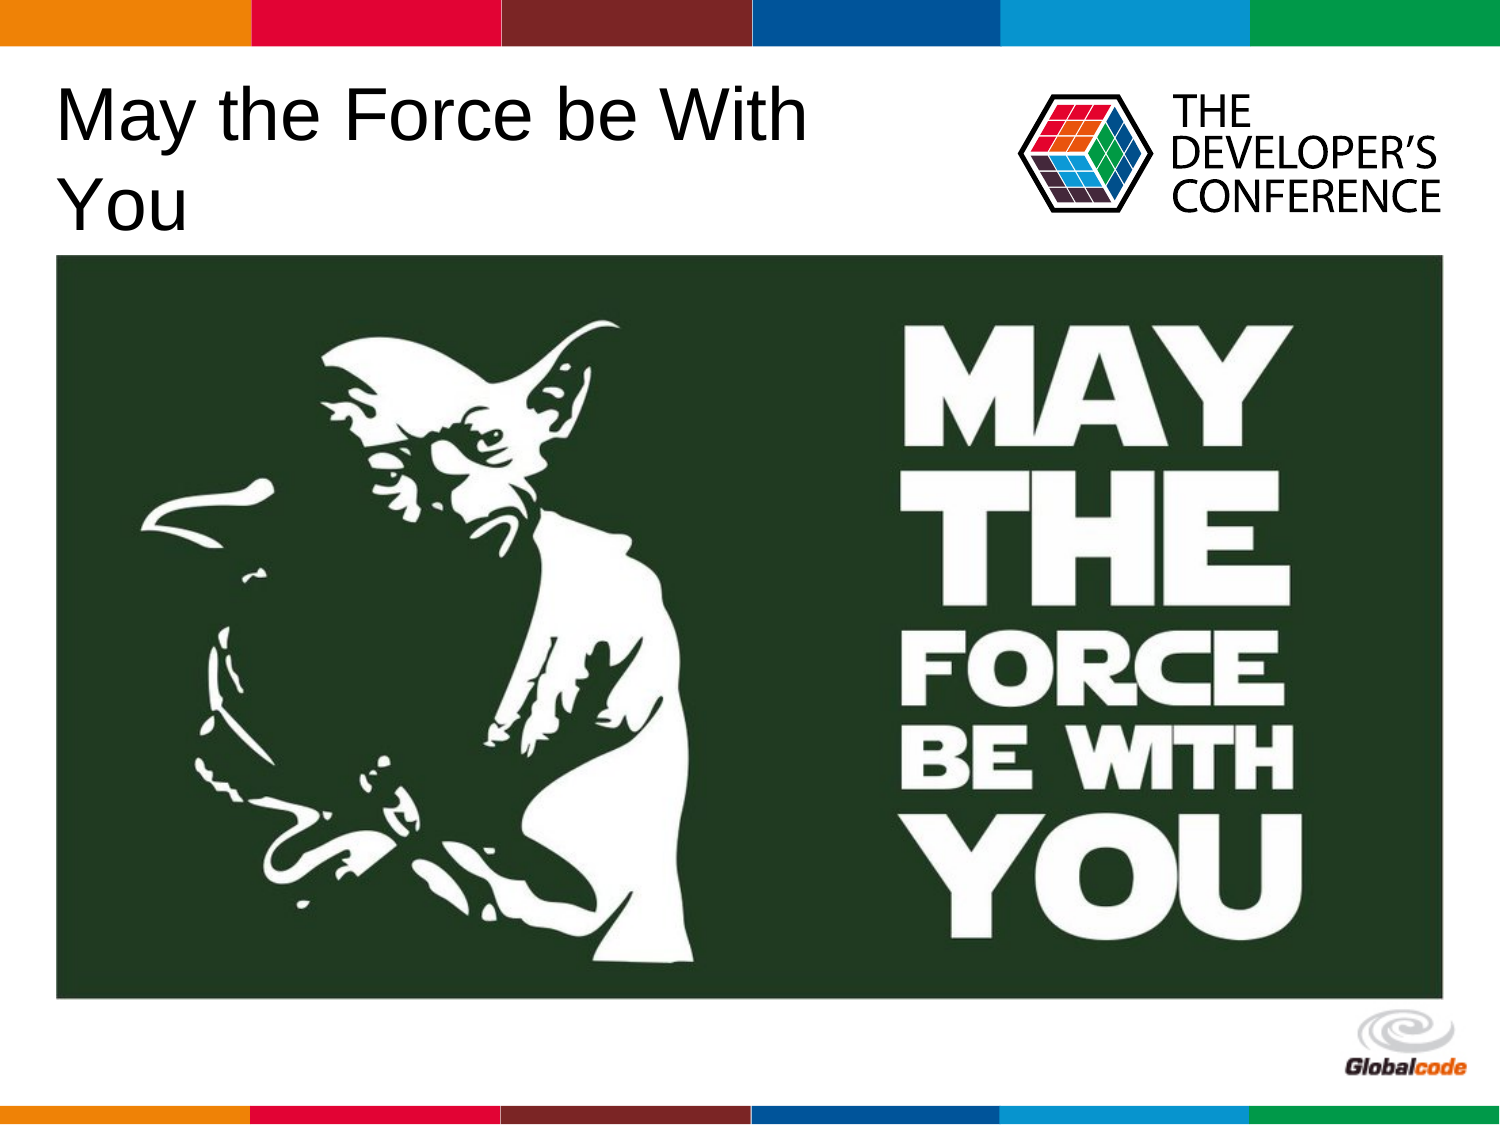

# May the Force be With You